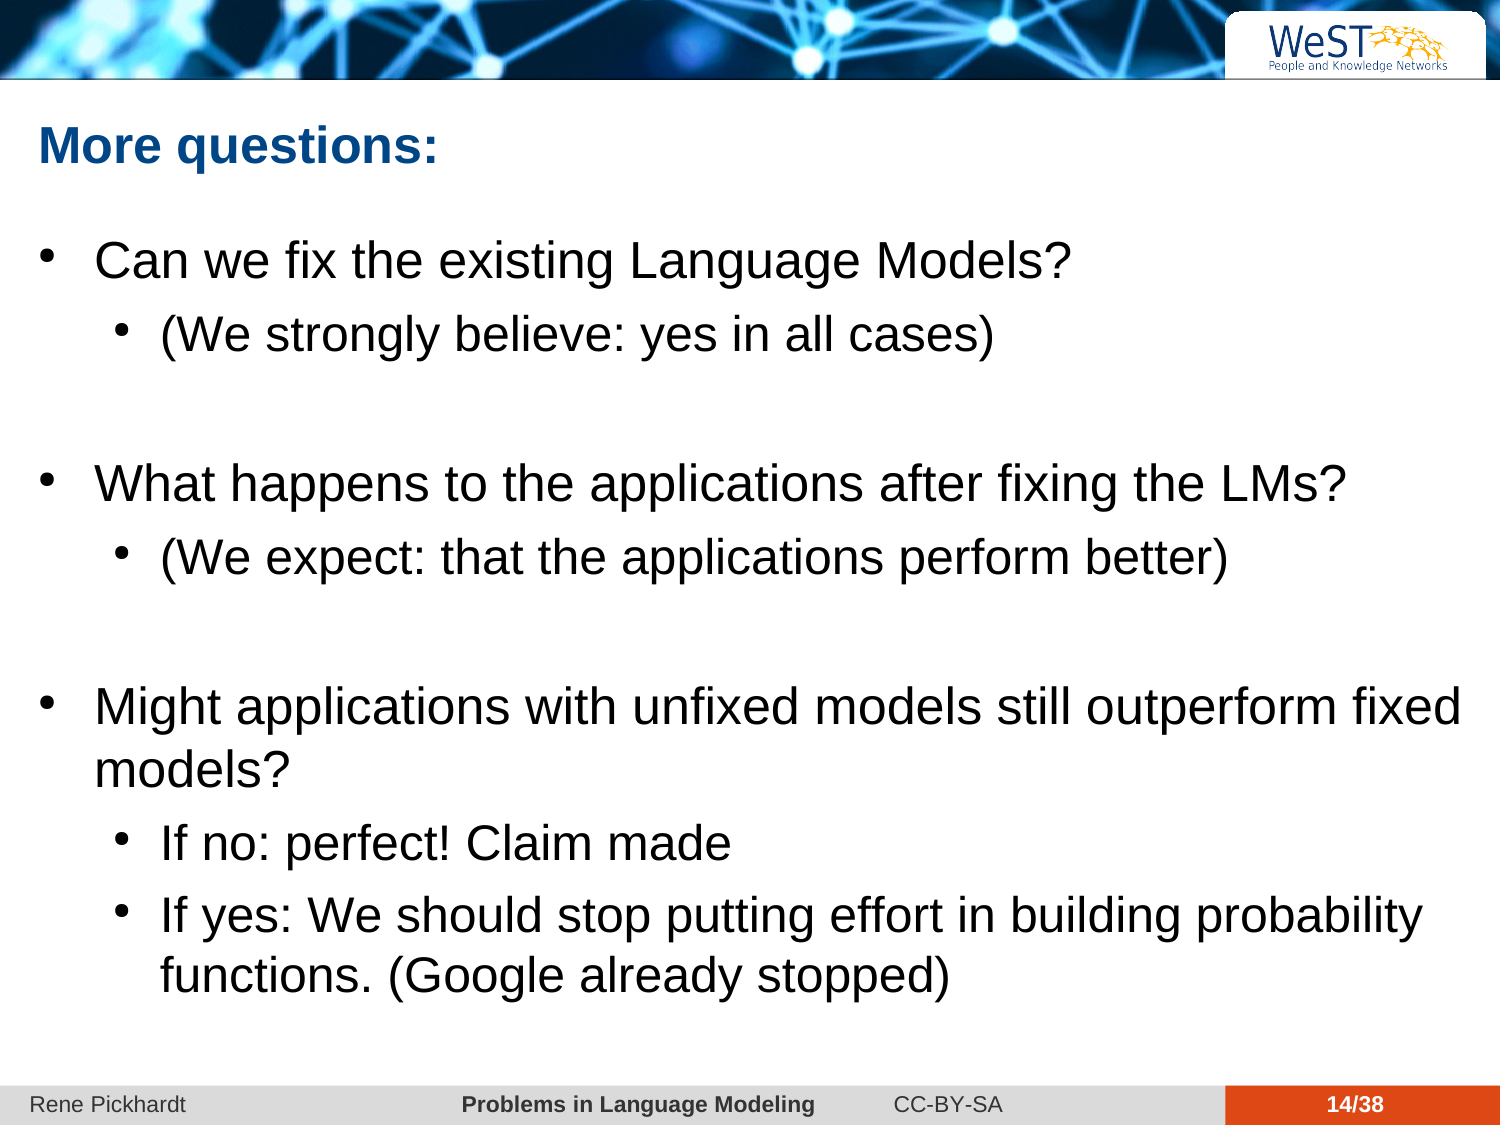

# More questions:
Can we fix the existing Language Models?
(We strongly believe: yes in all cases)
What happens to the applications after fixing the LMs?
(We expect: that the applications perform better)
Might applications with unfixed models still outperform fixed models?
If no: perfect! Claim made
If yes: We should stop putting effort in building probability functions. (Google already stopped)